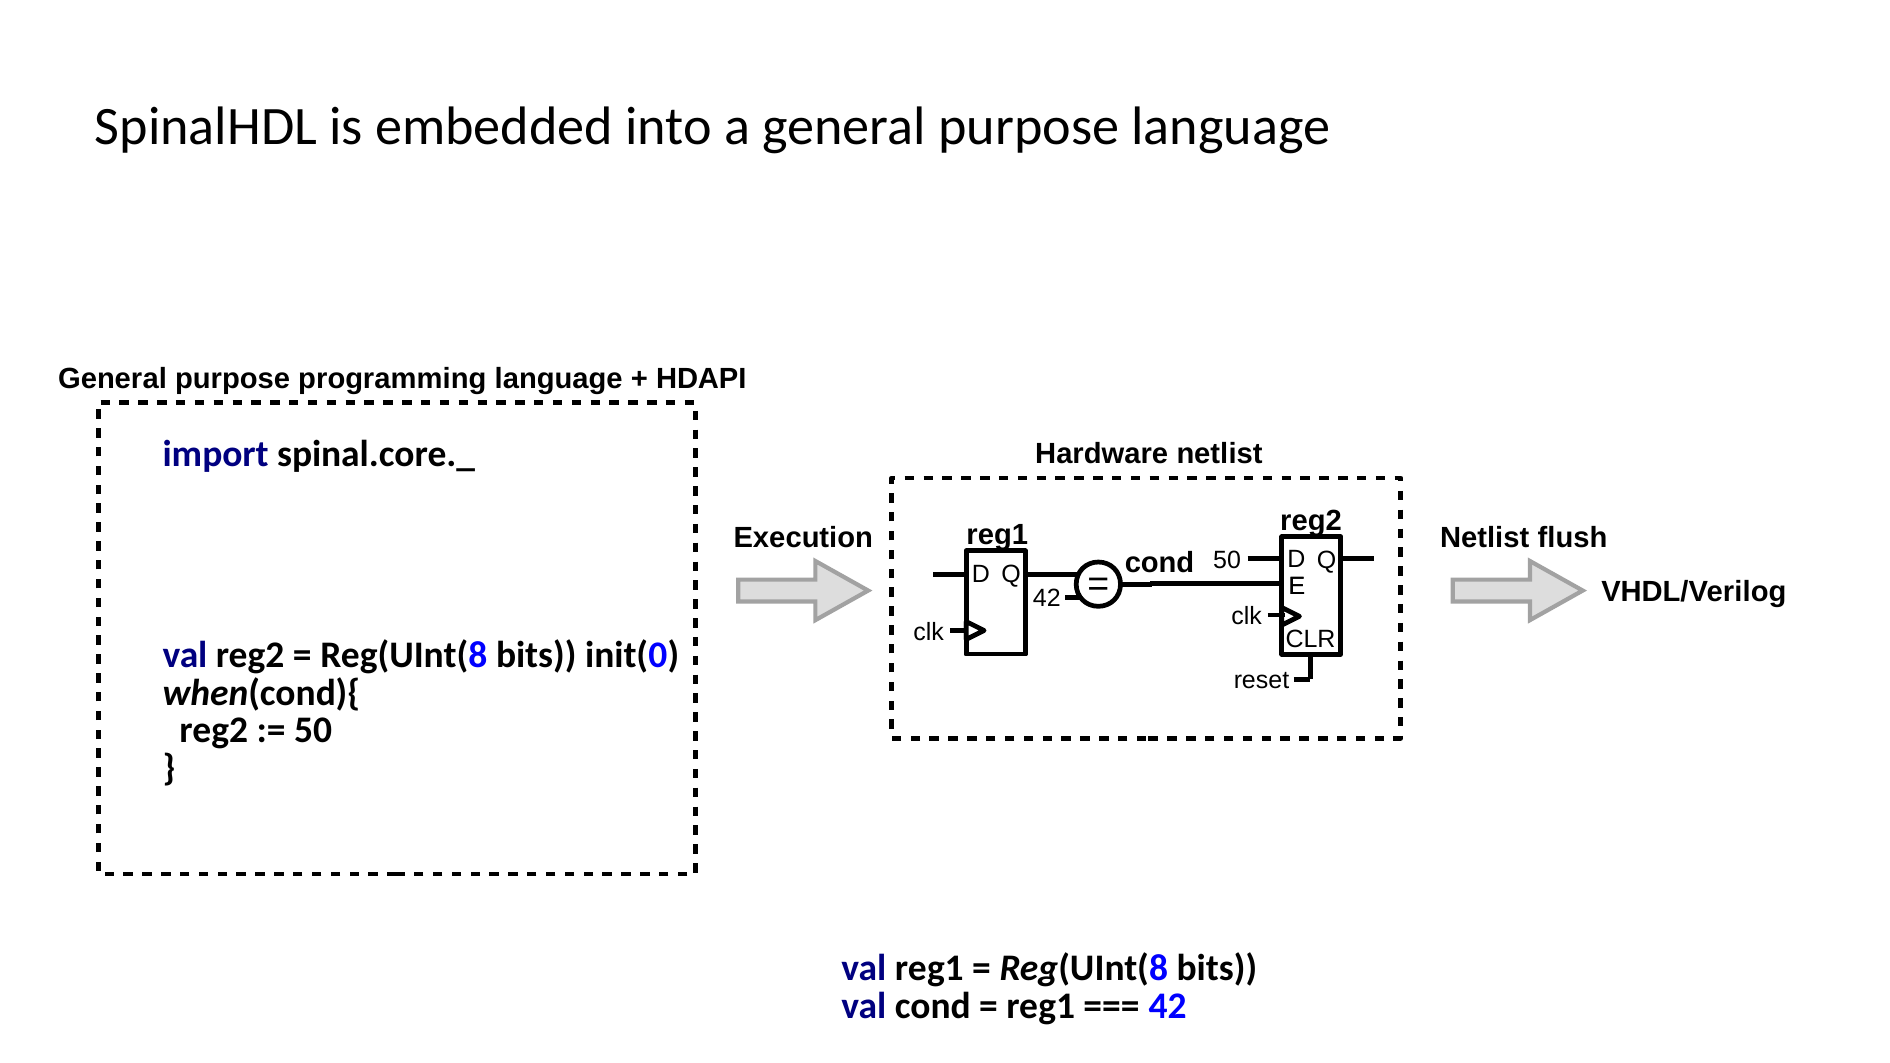

# SpinalHDL is embedded into a general purpose language
General purpose programming language + HDAPI
Hardware netlist
import spinal.core._
Execution
Netlist flush
VHDL/Verilog
val reg2 = Reg(UInt(8 bits)) init(0)
when(cond){
 reg2 := 50
}
val reg1 = Reg(UInt(8 bits))
val cond = reg1 === 42